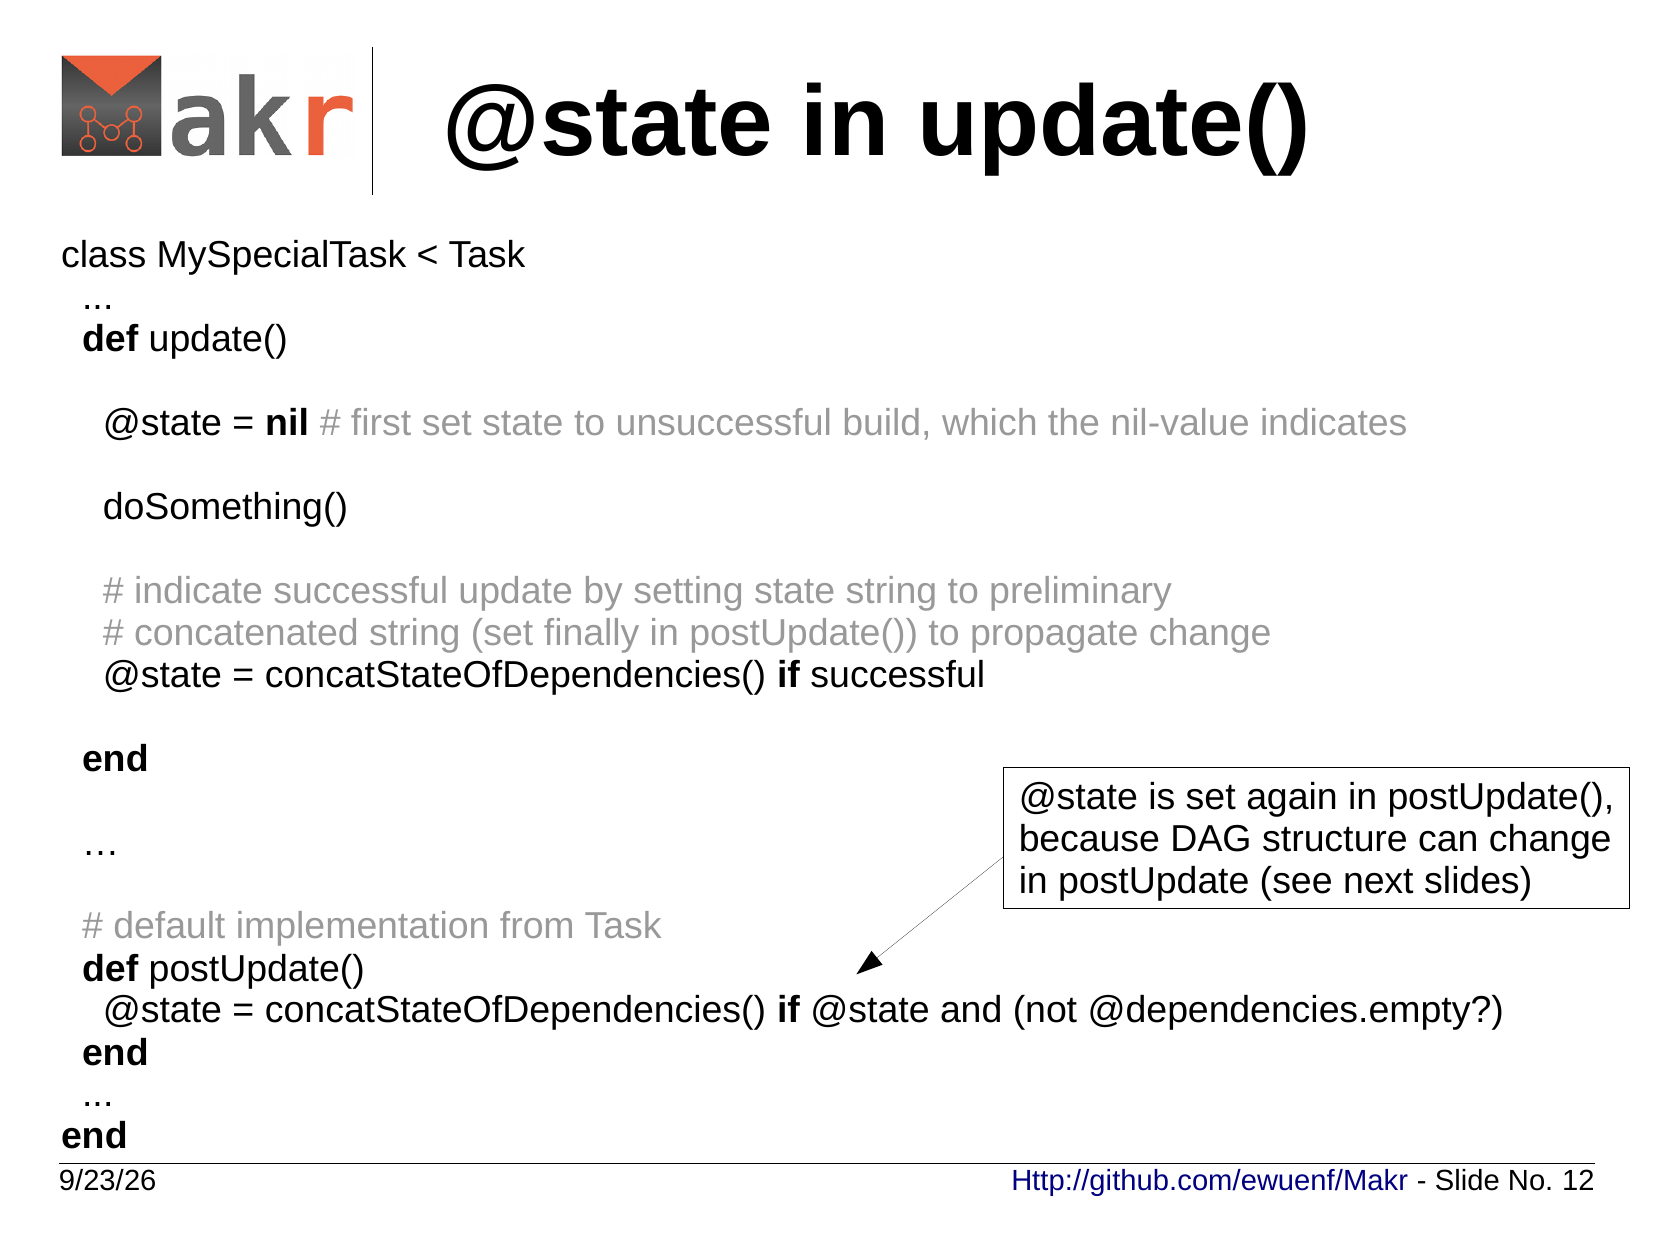

# @state in update()
class MySpecialTask < Task
 ...
 def update()
 @state = nil # first set state to unsuccessful build, which the nil-value indicates
 doSomething()
 # indicate successful update by setting state string to preliminary
 # concatenated string (set finally in postUpdate()) to propagate change
 @state = concatStateOfDependencies() if successful
 end
 …
 # default implementation from Task
 def postUpdate()
 @state = concatStateOfDependencies() if @state and (not @dependencies.empty?)
 end
 ...
end
@state is set again in postUpdate(),
because DAG structure can change
in postUpdate (see next slides)